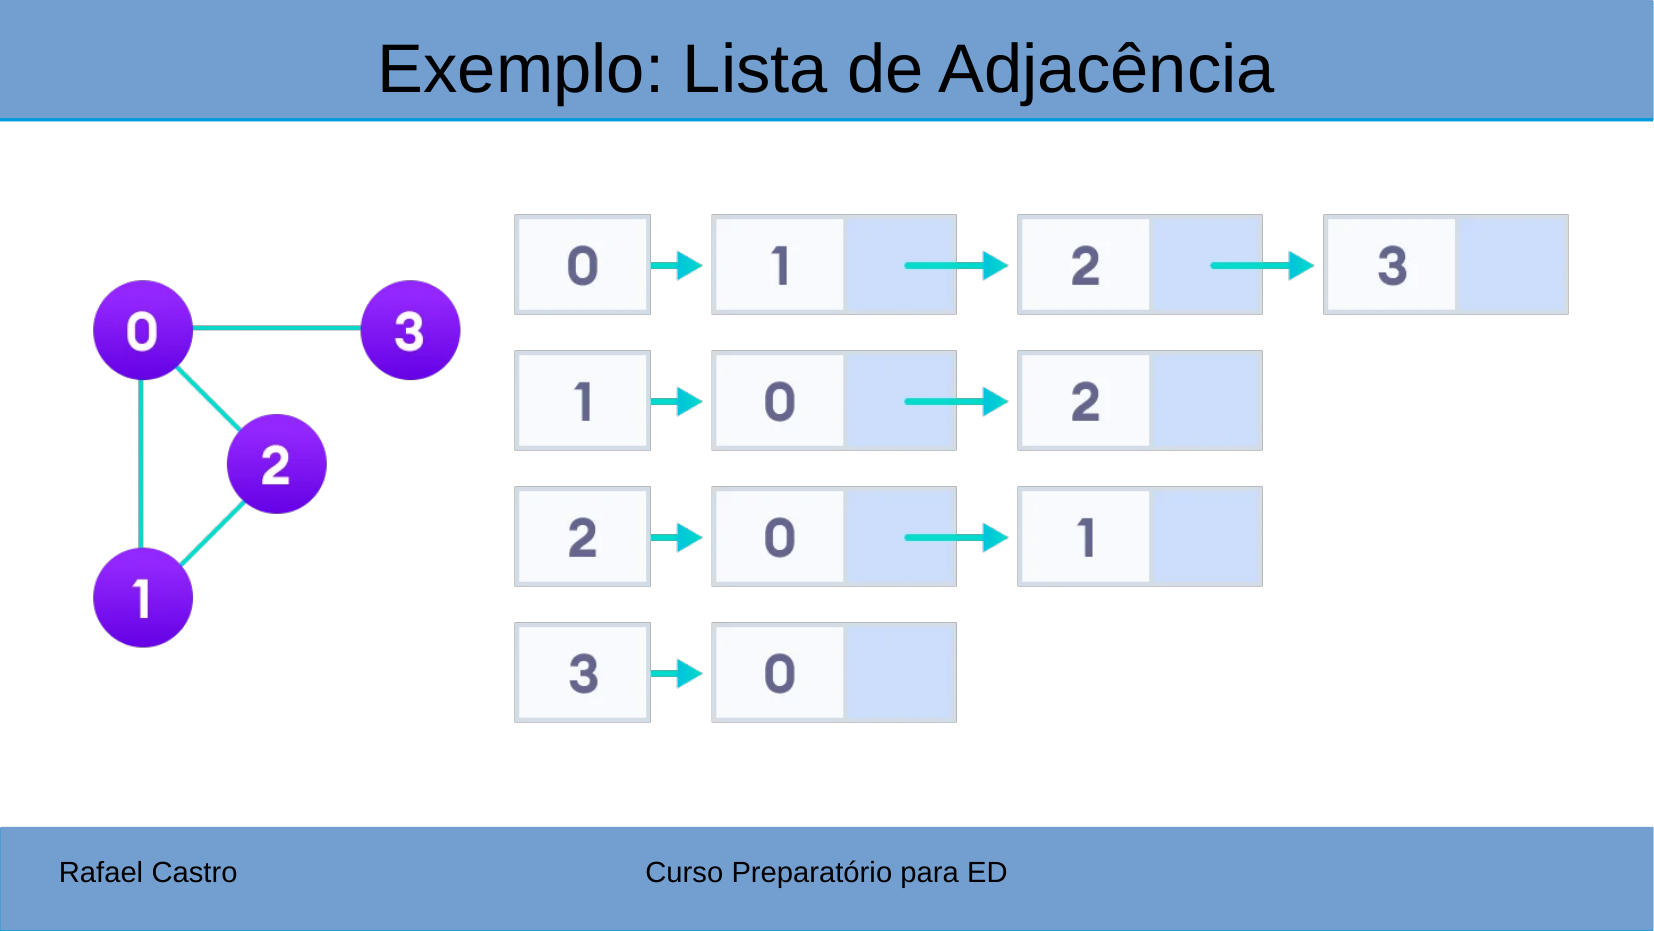

# Exemplo: Lista de Adjacência
Curso Preparatório para ED